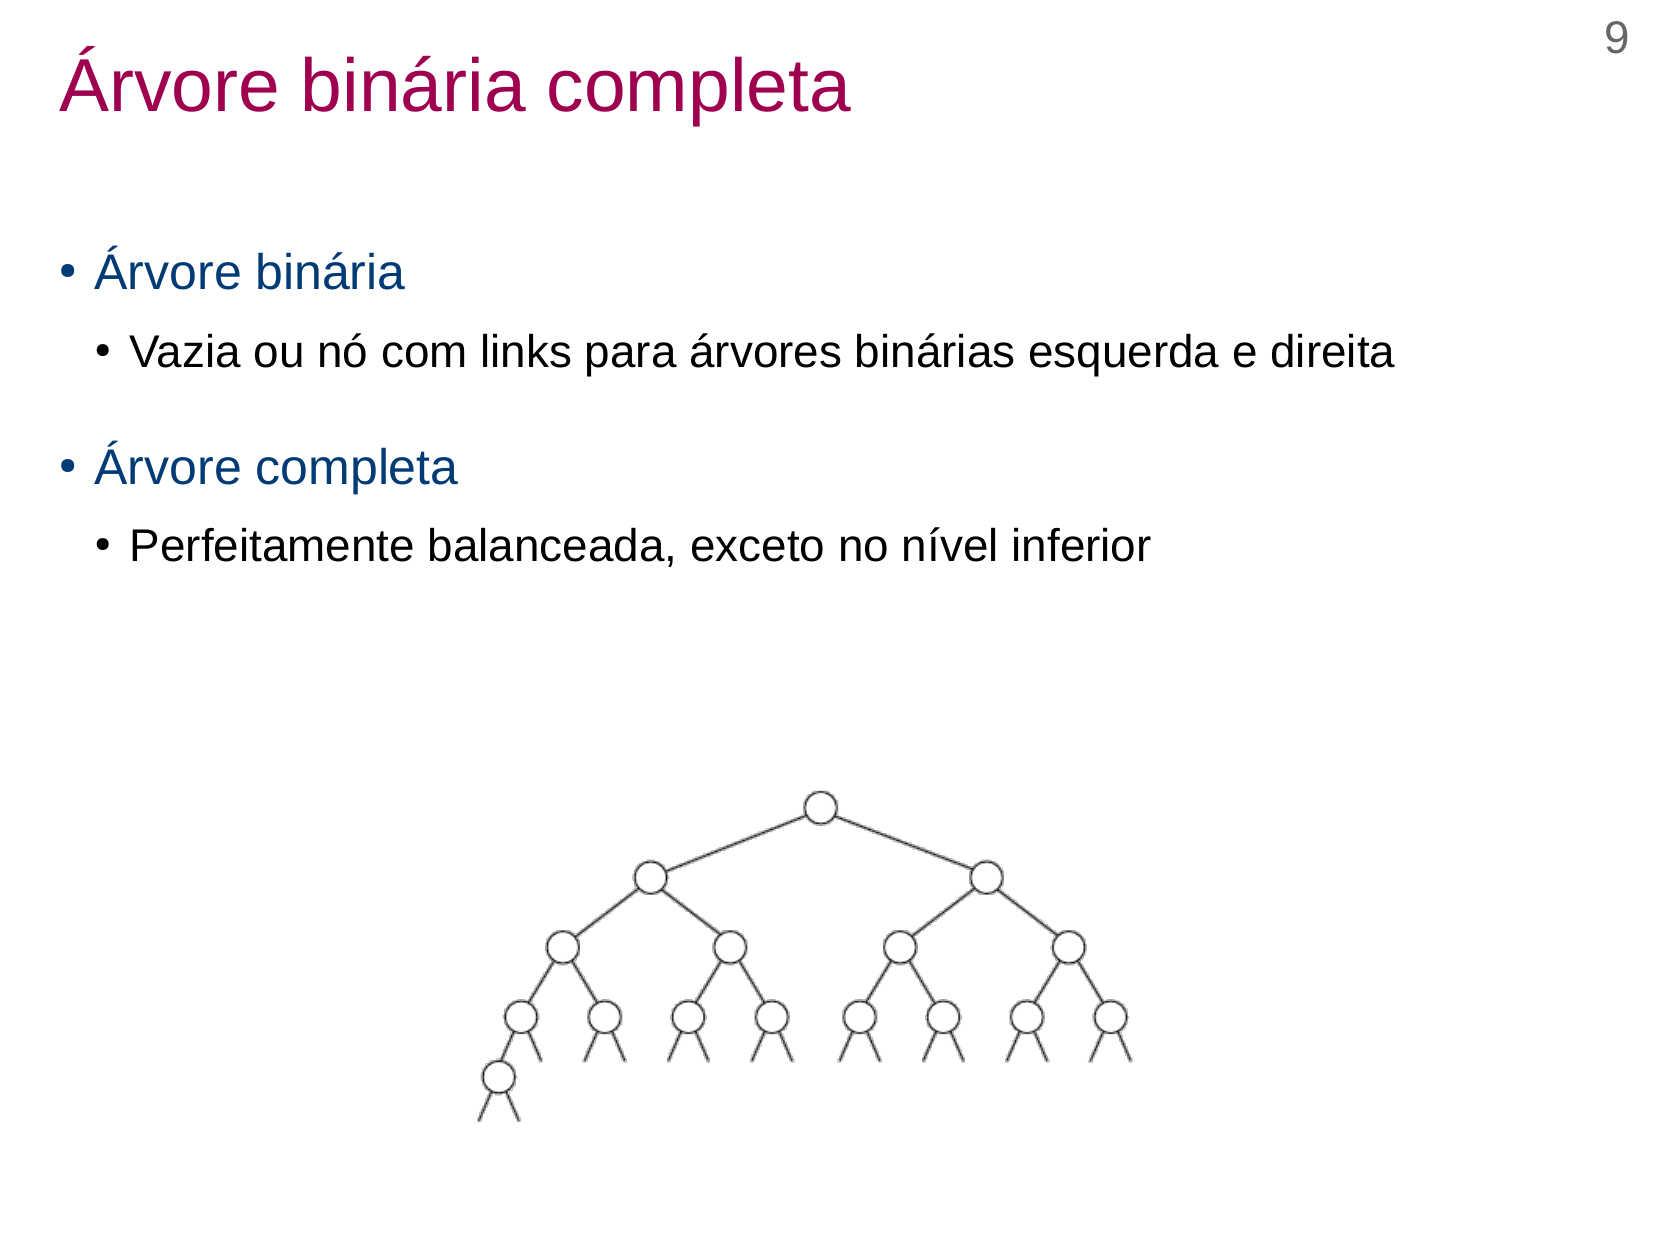

9
Árvore binária completa
# Árvore binária
Vazia ou nó com links para árvores binárias esquerda e direita
Árvore completa
Perfeitamente balanceada, exceto no nível inferior